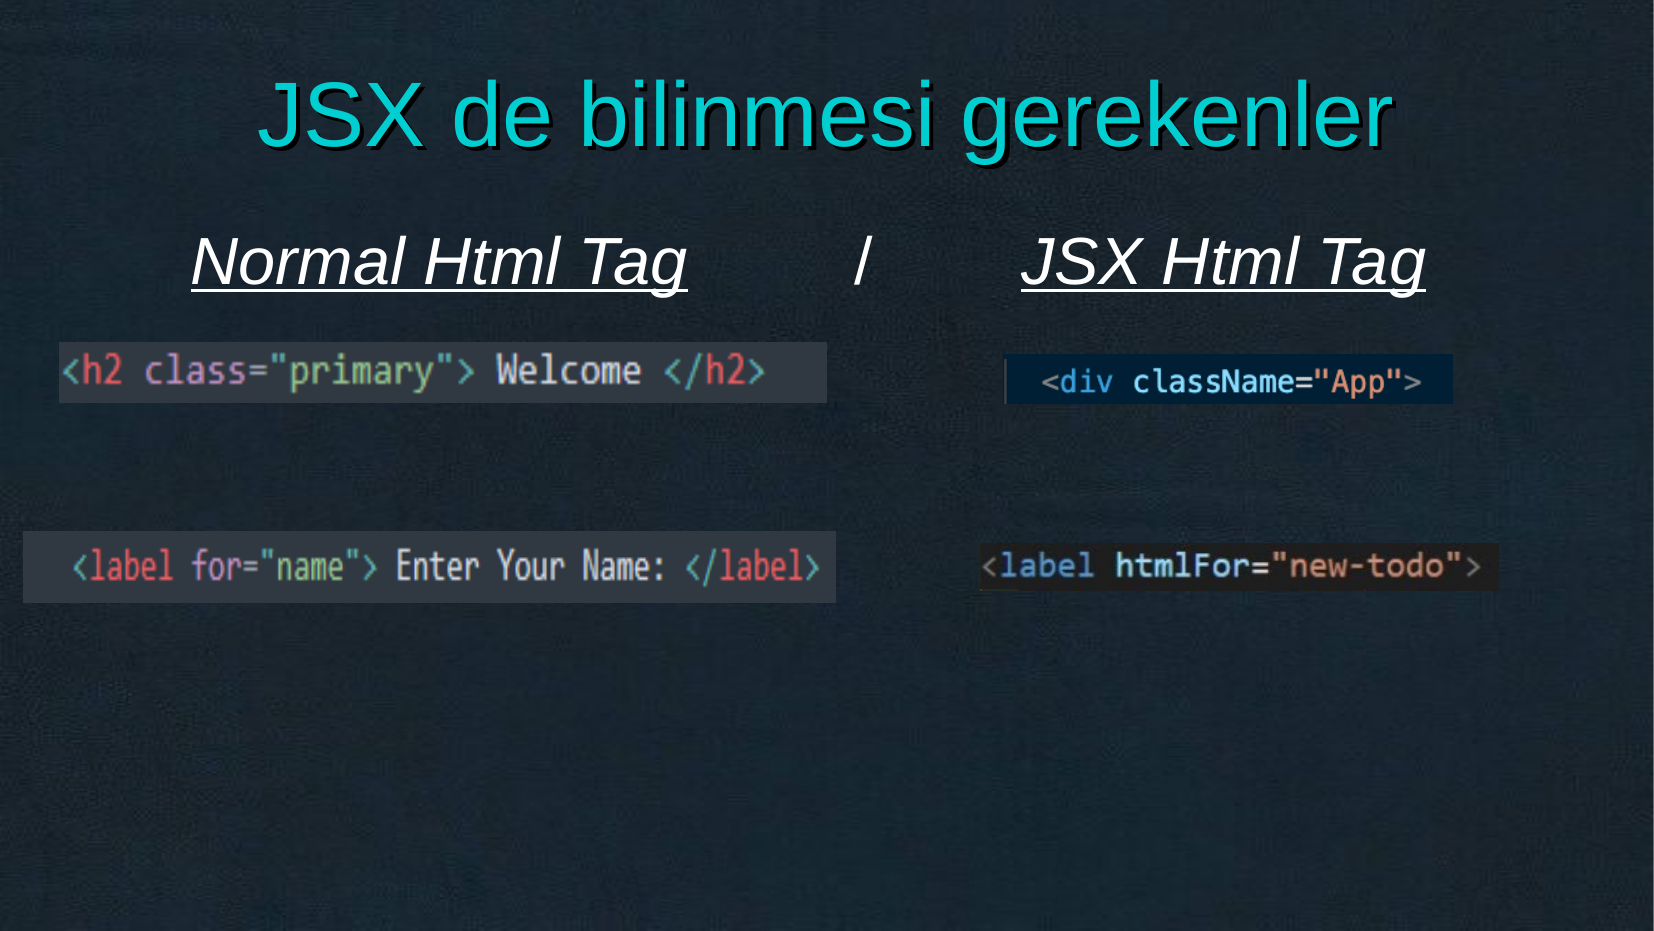

# JSX de bilinmesi gerekenler
 Normal Html Tag / JSX Html Tag